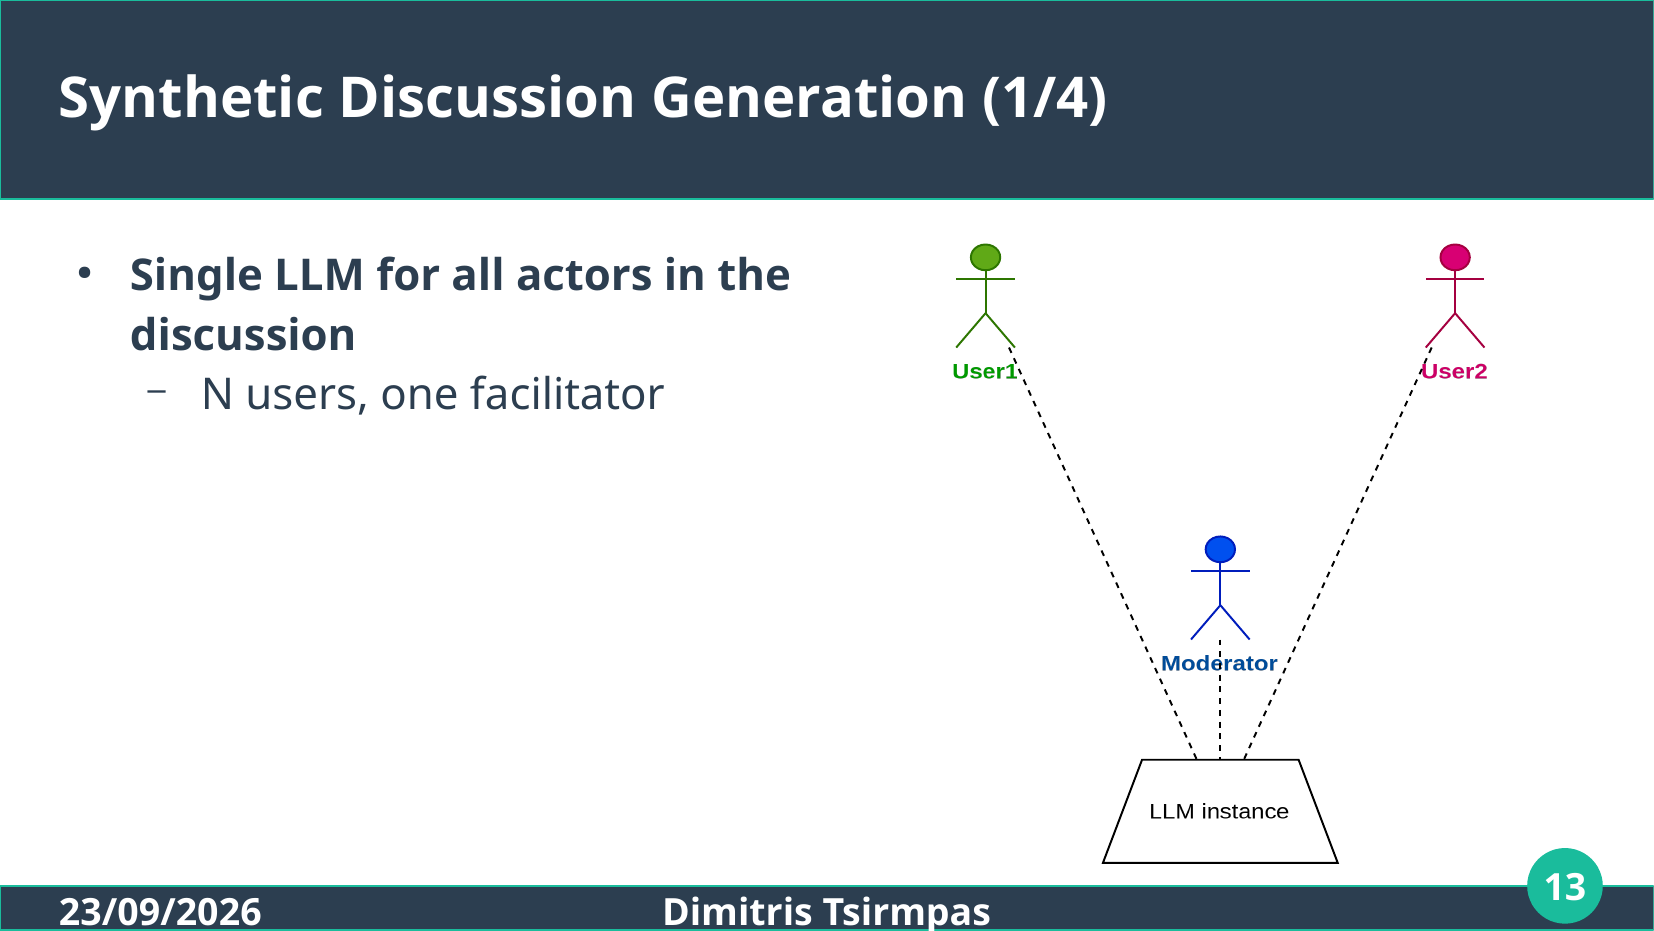

# Synthetic Discussion Generation (1/4)
Single LLM for all actors in the discussion
N users, one facilitator
13
Dimitris Tsirmpas